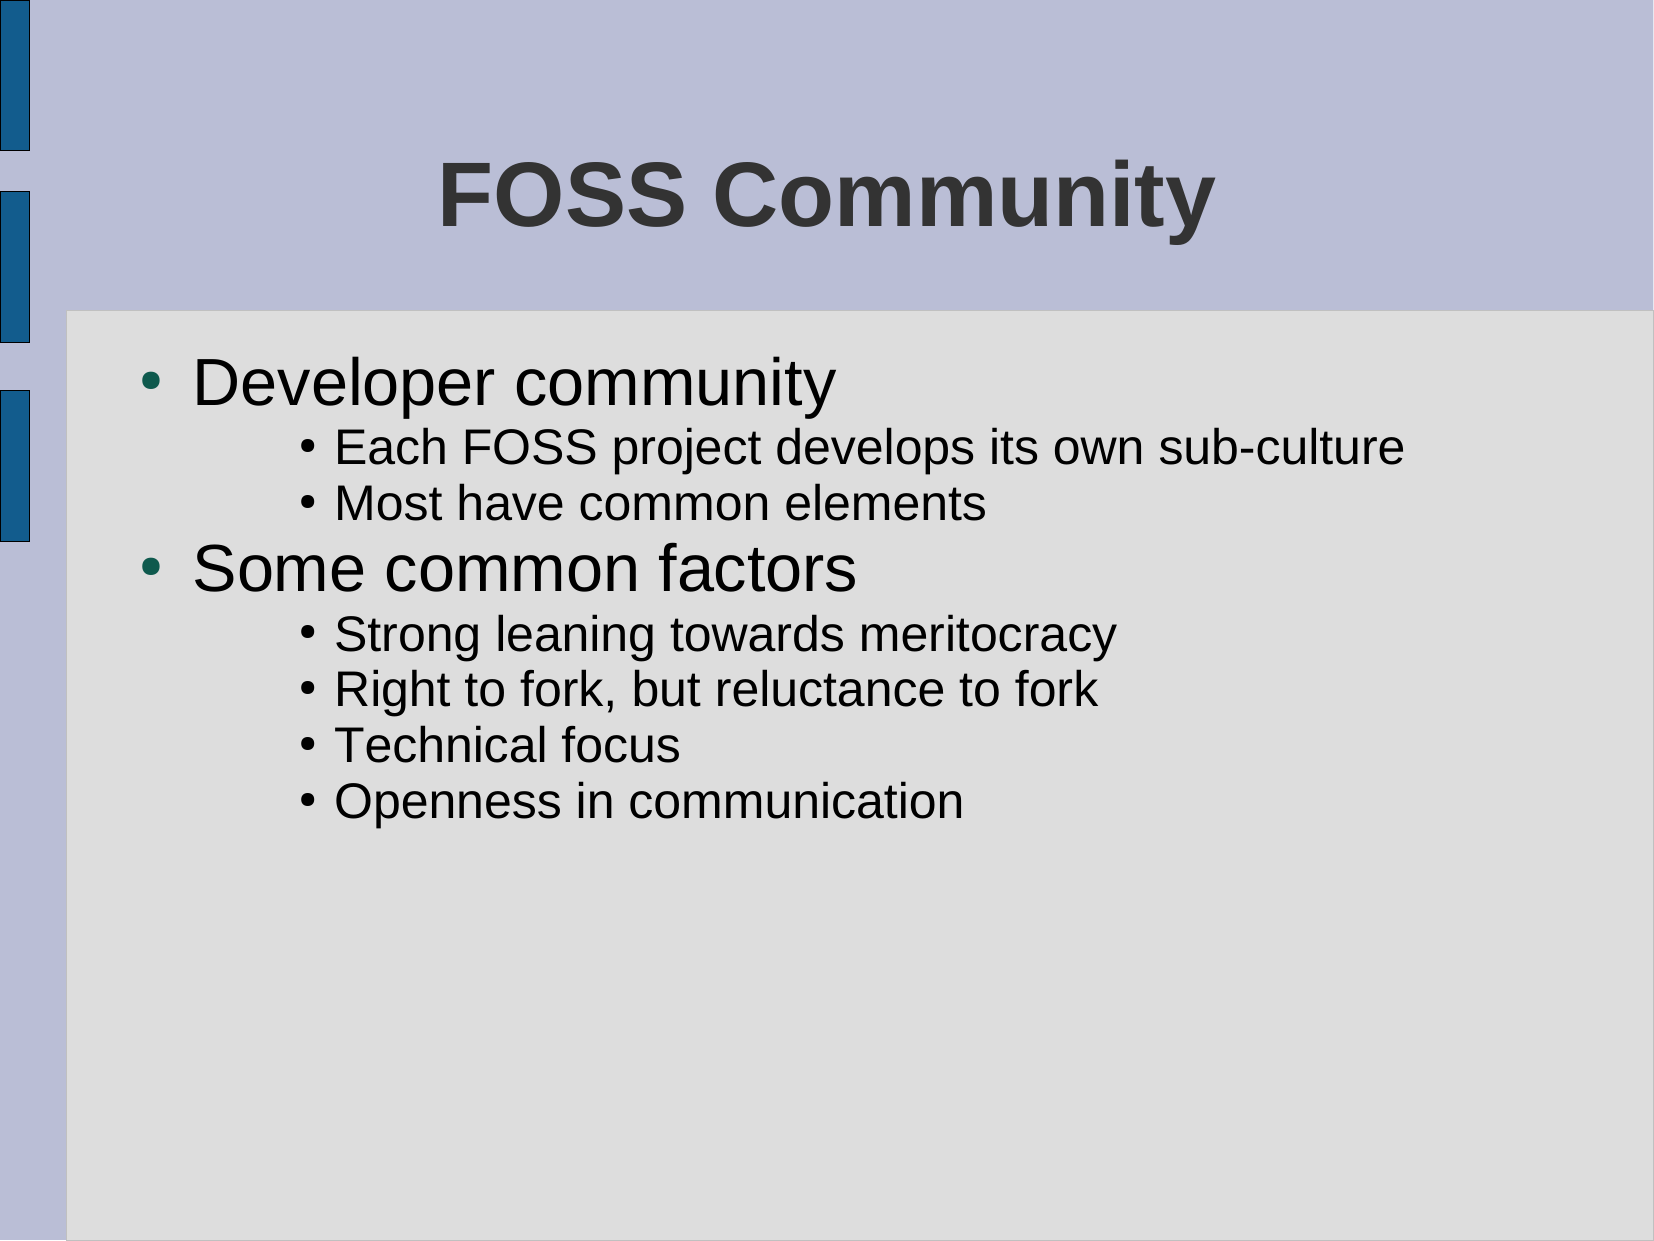

# FOSS Community
Developer community
Each FOSS project develops its own sub-culture
Most have common elements
Some common factors
Strong leaning towards meritocracy
Right to fork, but reluctance to fork
Technical focus
Openness in communication